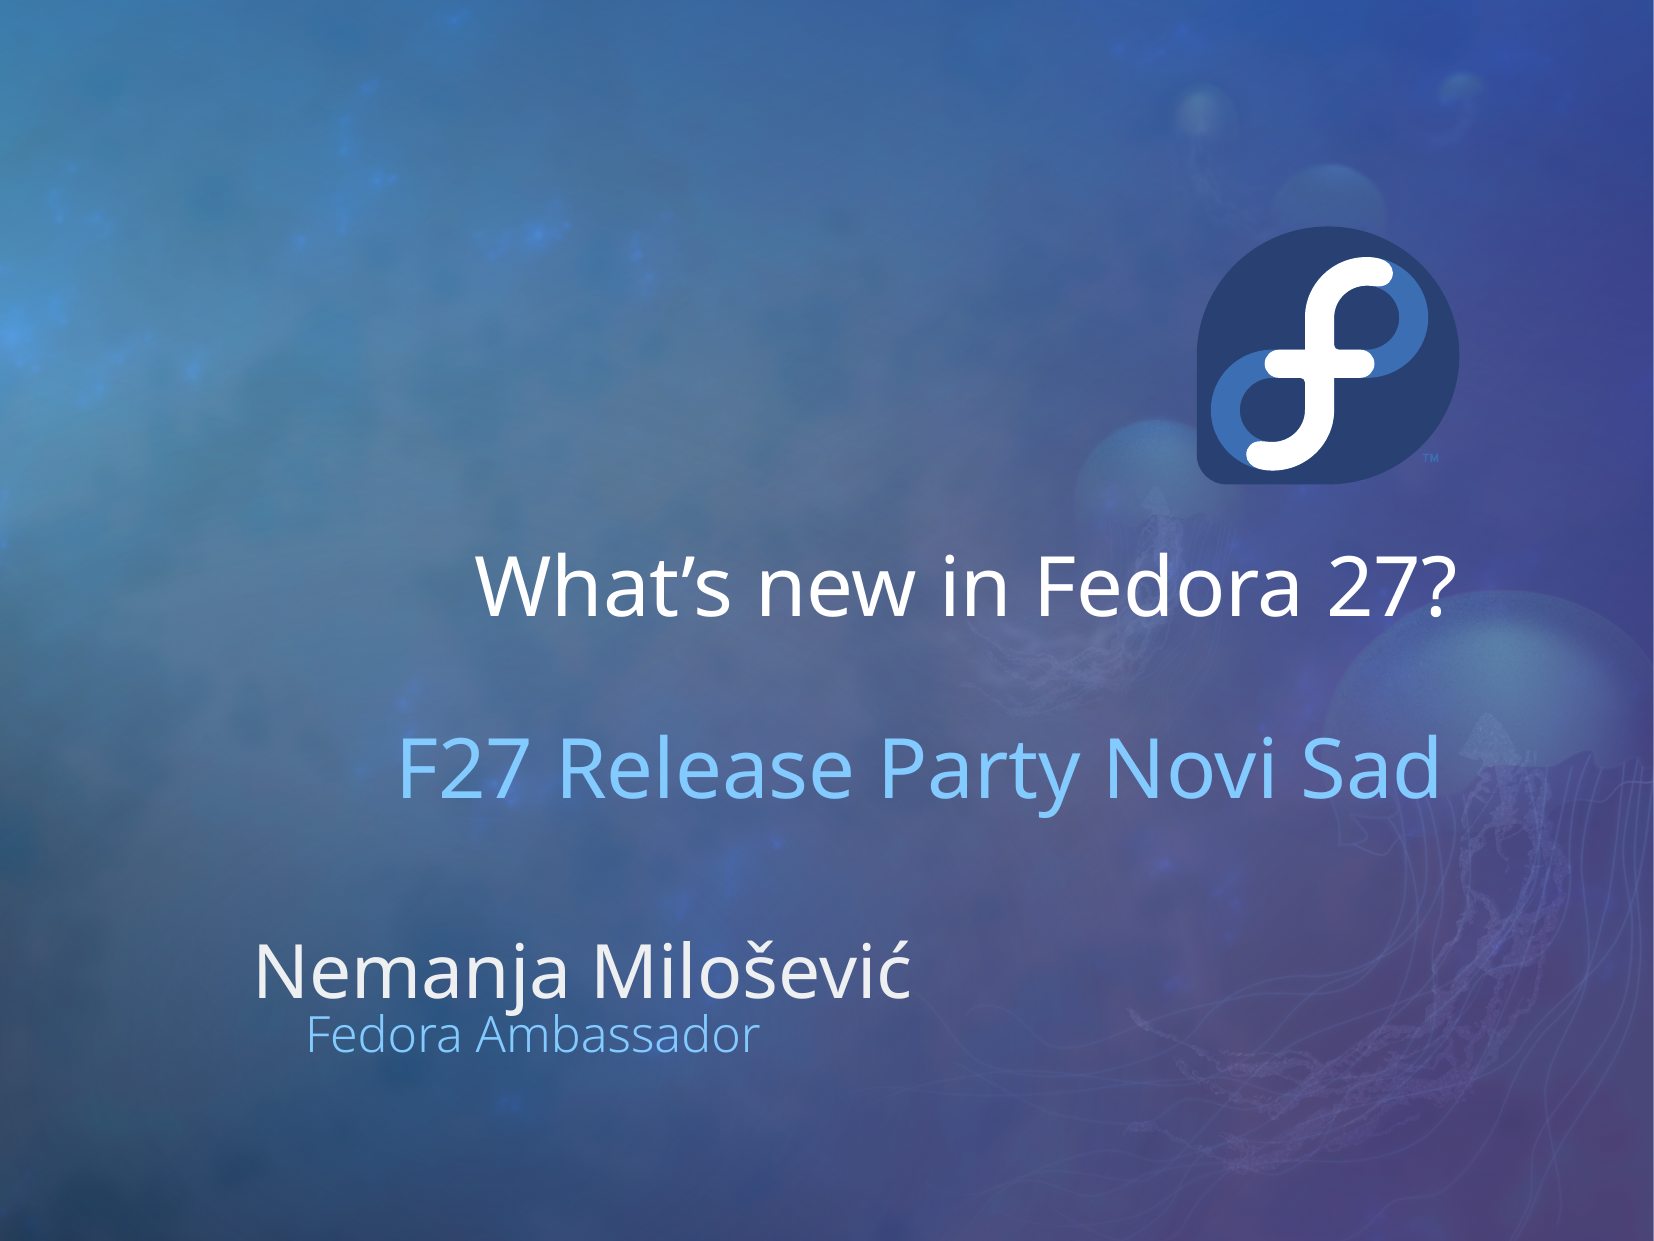

What’s new in Fedora 27?
# F27 Release Party Novi Sad
Nemanja Milošević
Fedora Ambassador